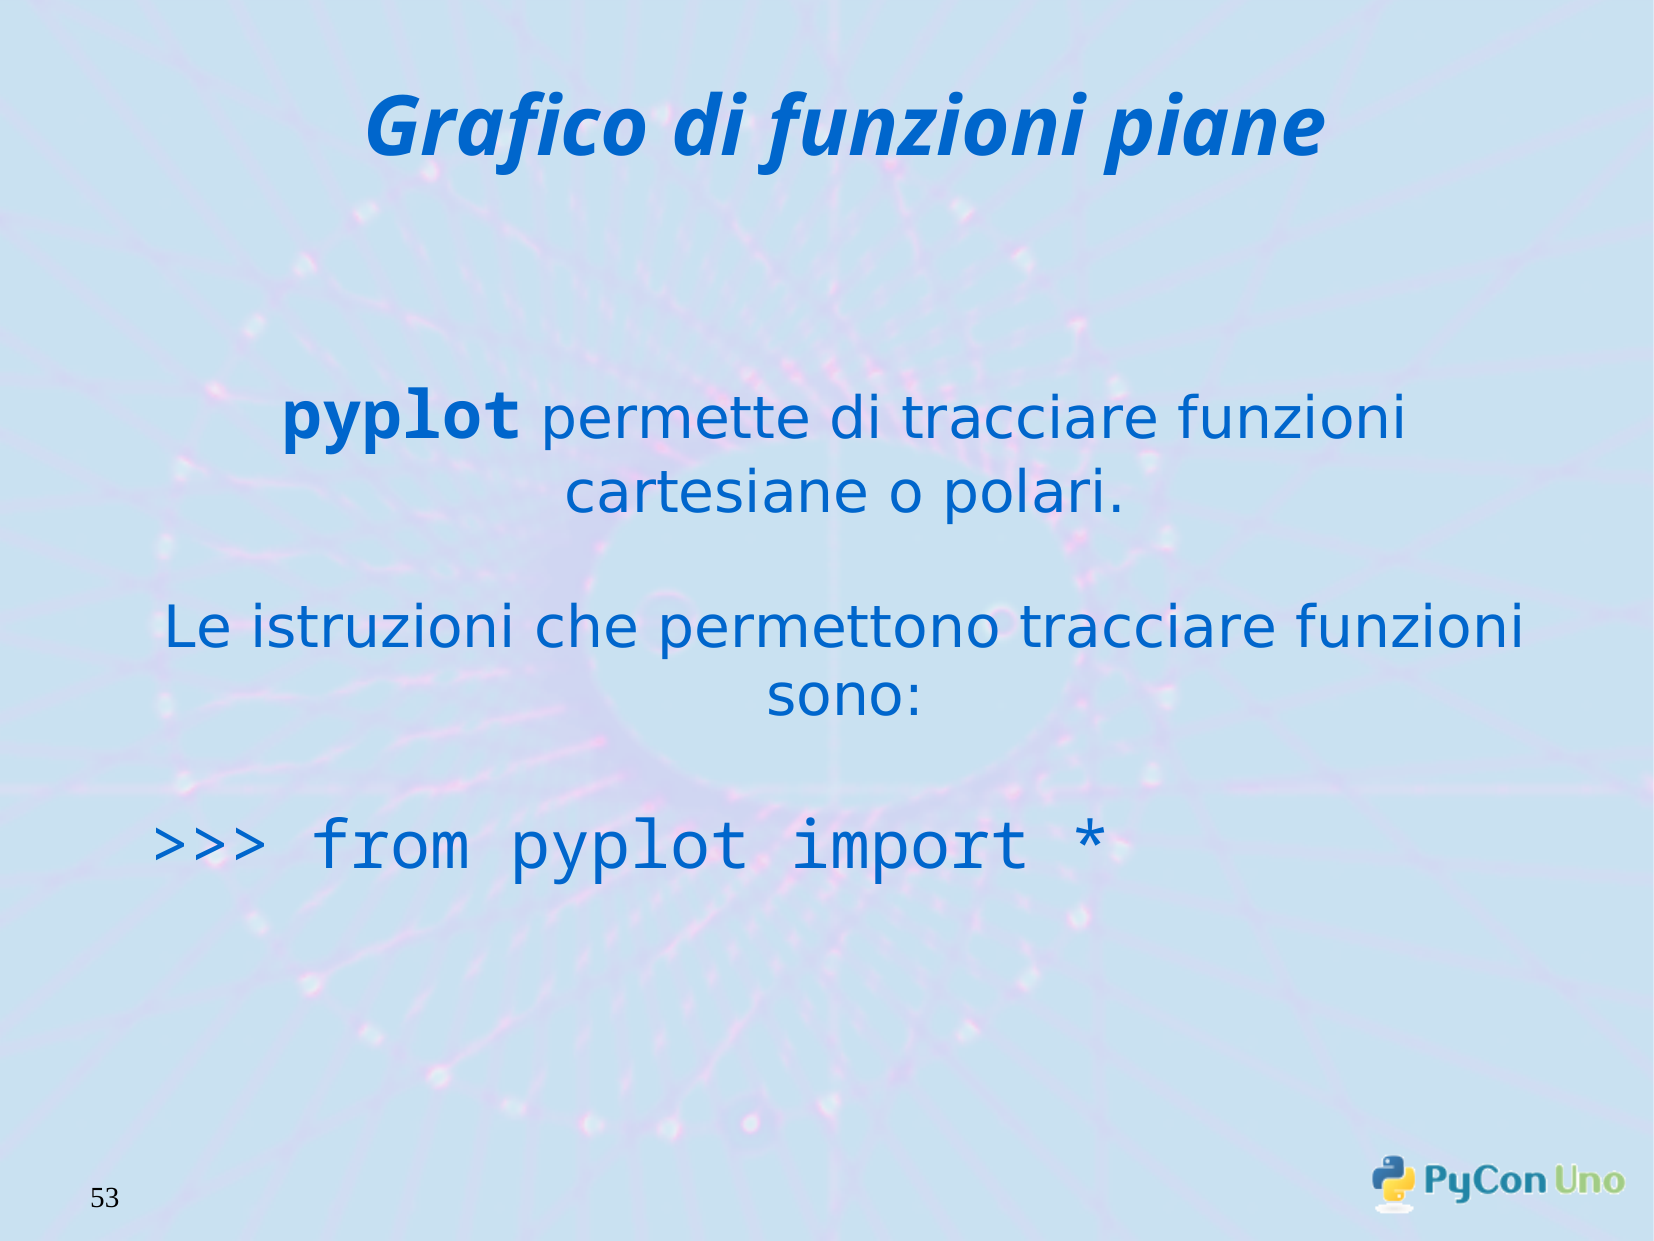

# Grafico di funzioni piane
pyplot permette di tracciare funzioni cartesiane o polari.
Le istruzioni che permettono tracciare funzioni sono:
>>> from pyplot import *
53